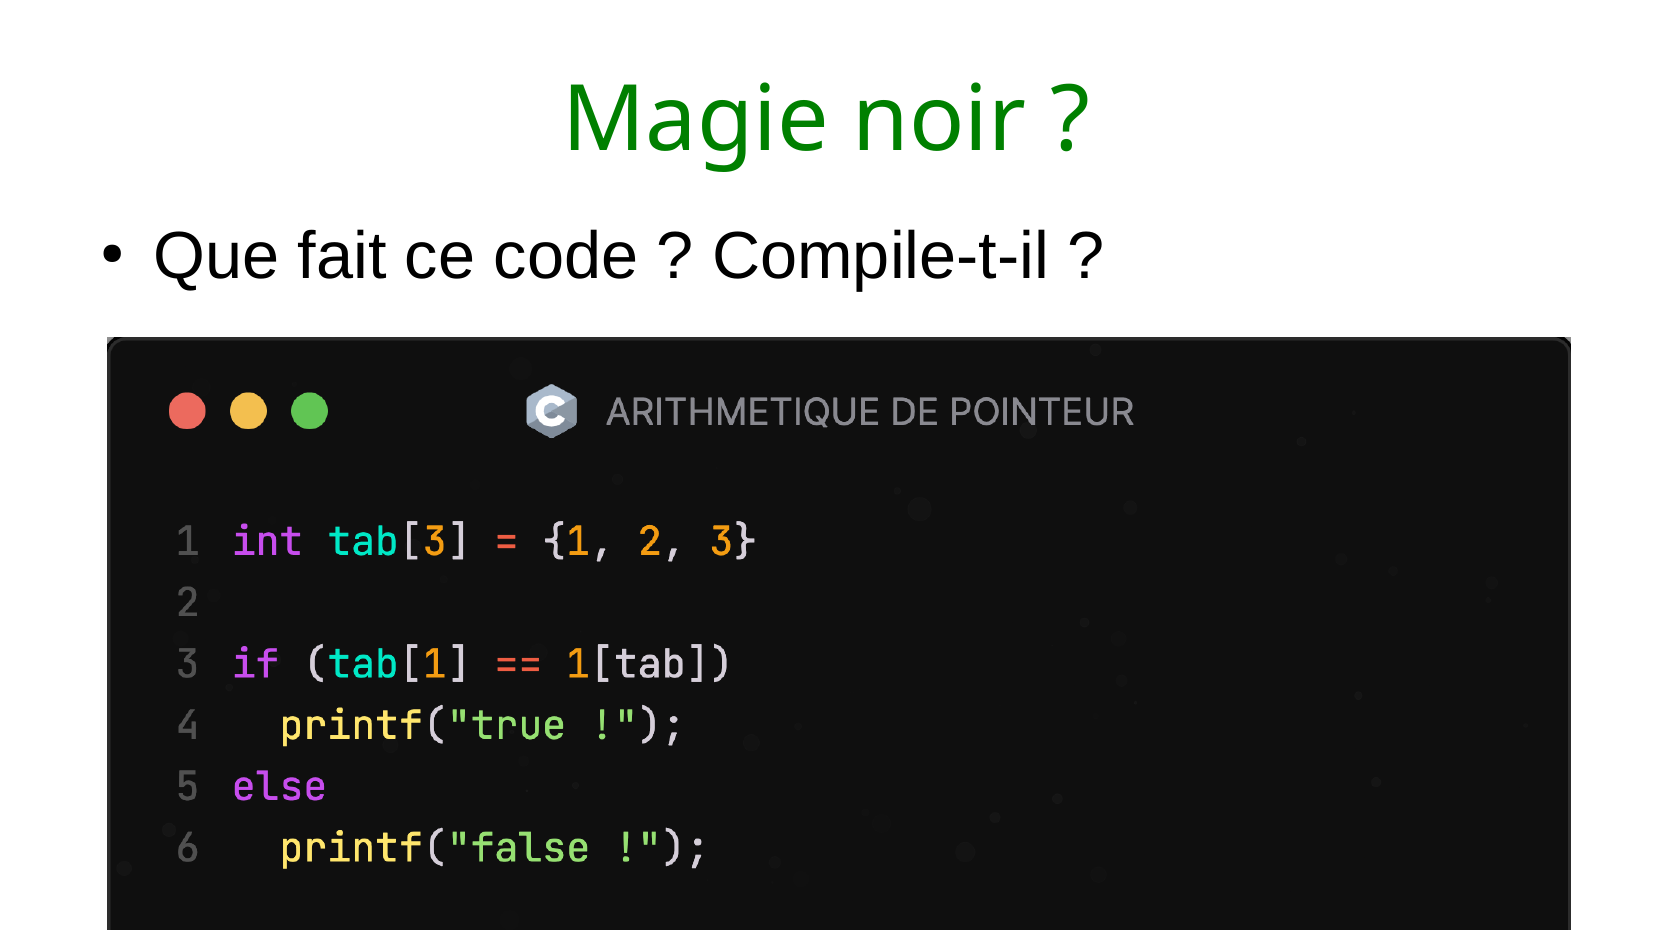

# Magie noir ?
Que fait ce code ? Compile-t-il ?